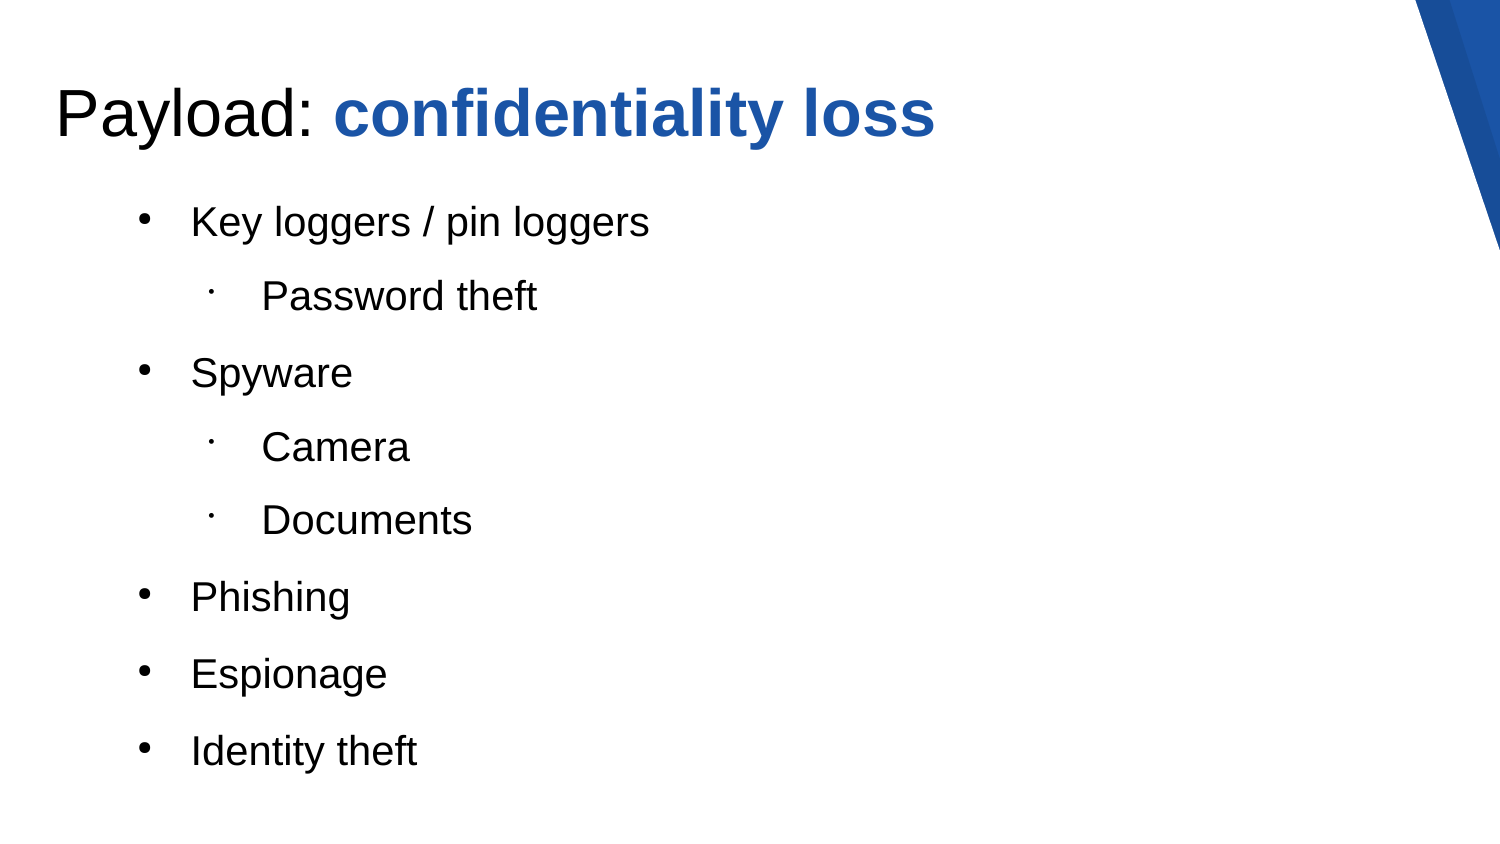

Payload: confidentiality loss
# Key loggers / pin loggers
Password theft
Spyware
Camera
Documents
Phishing
Espionage
Identity theft